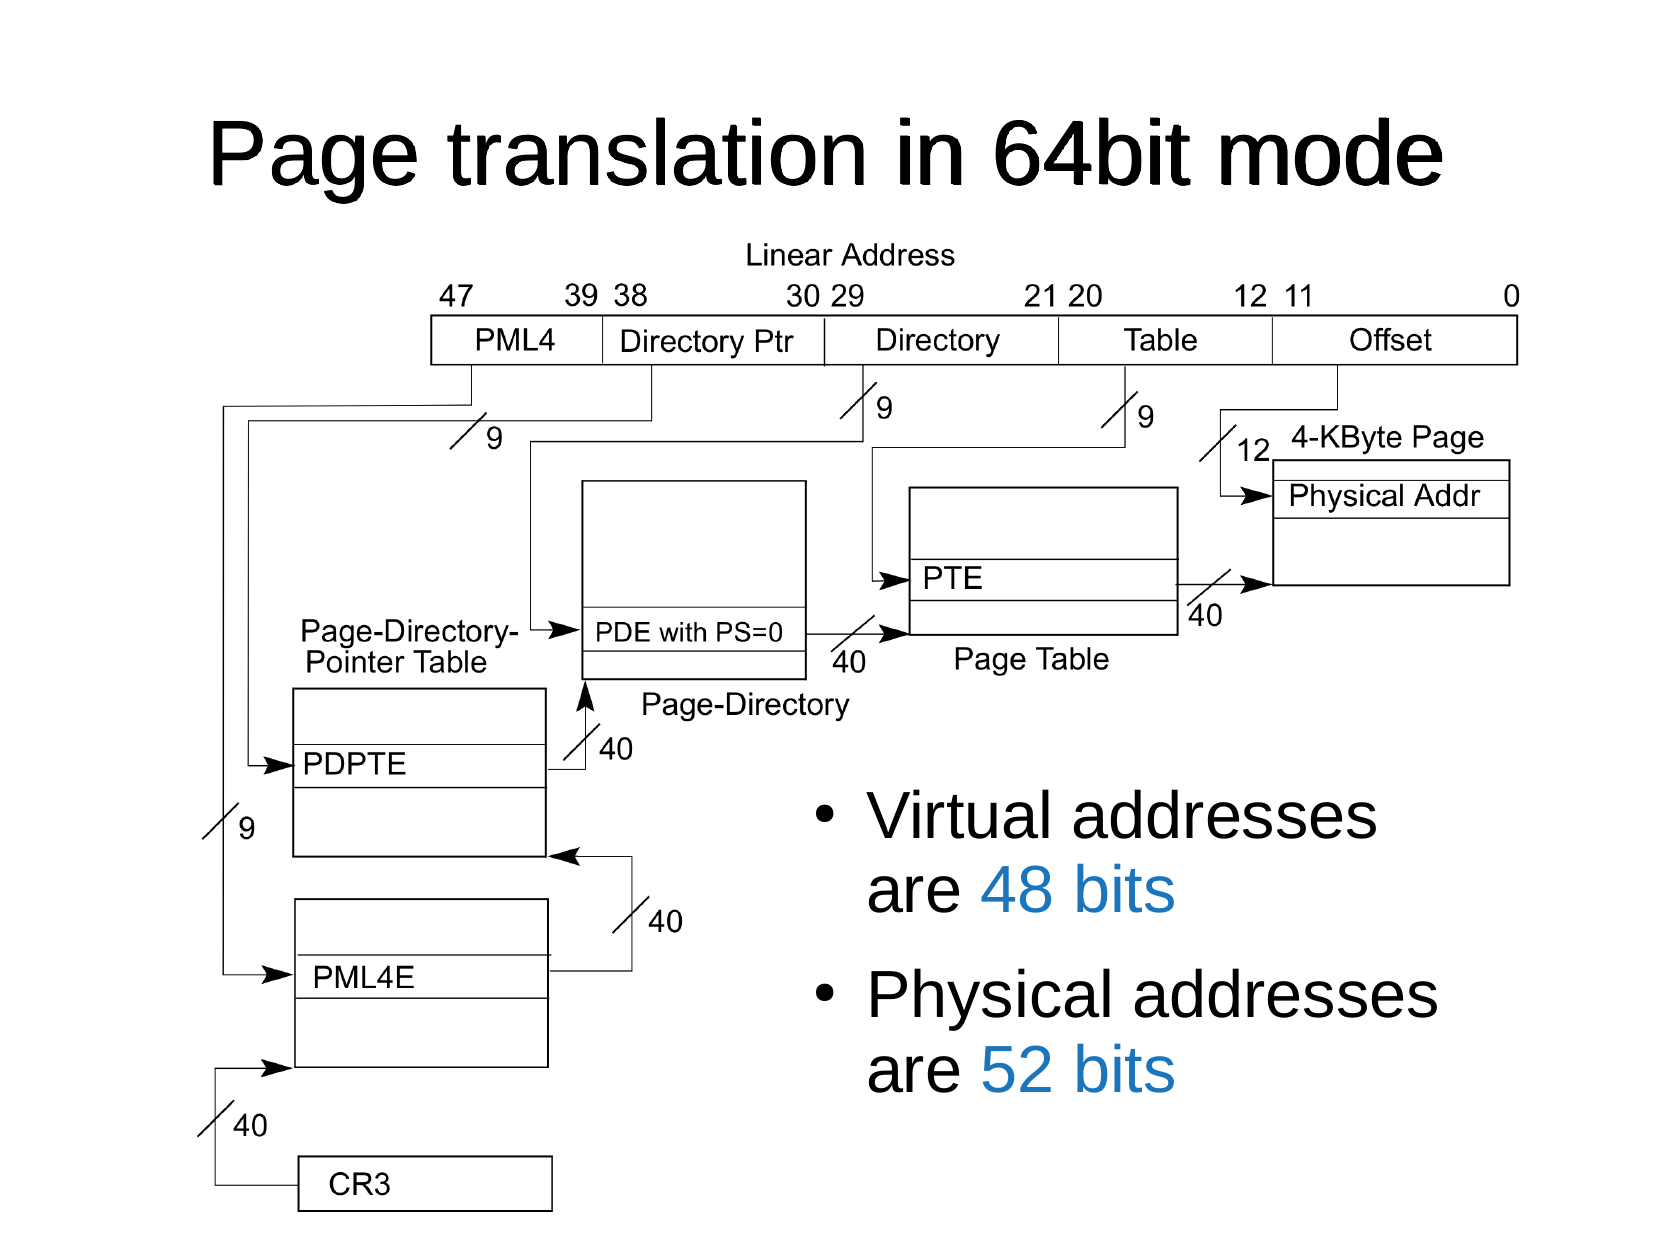

Page translation in 64bit mode
# Virtual addresses are 48 bits
Physical addresses are 52 bits